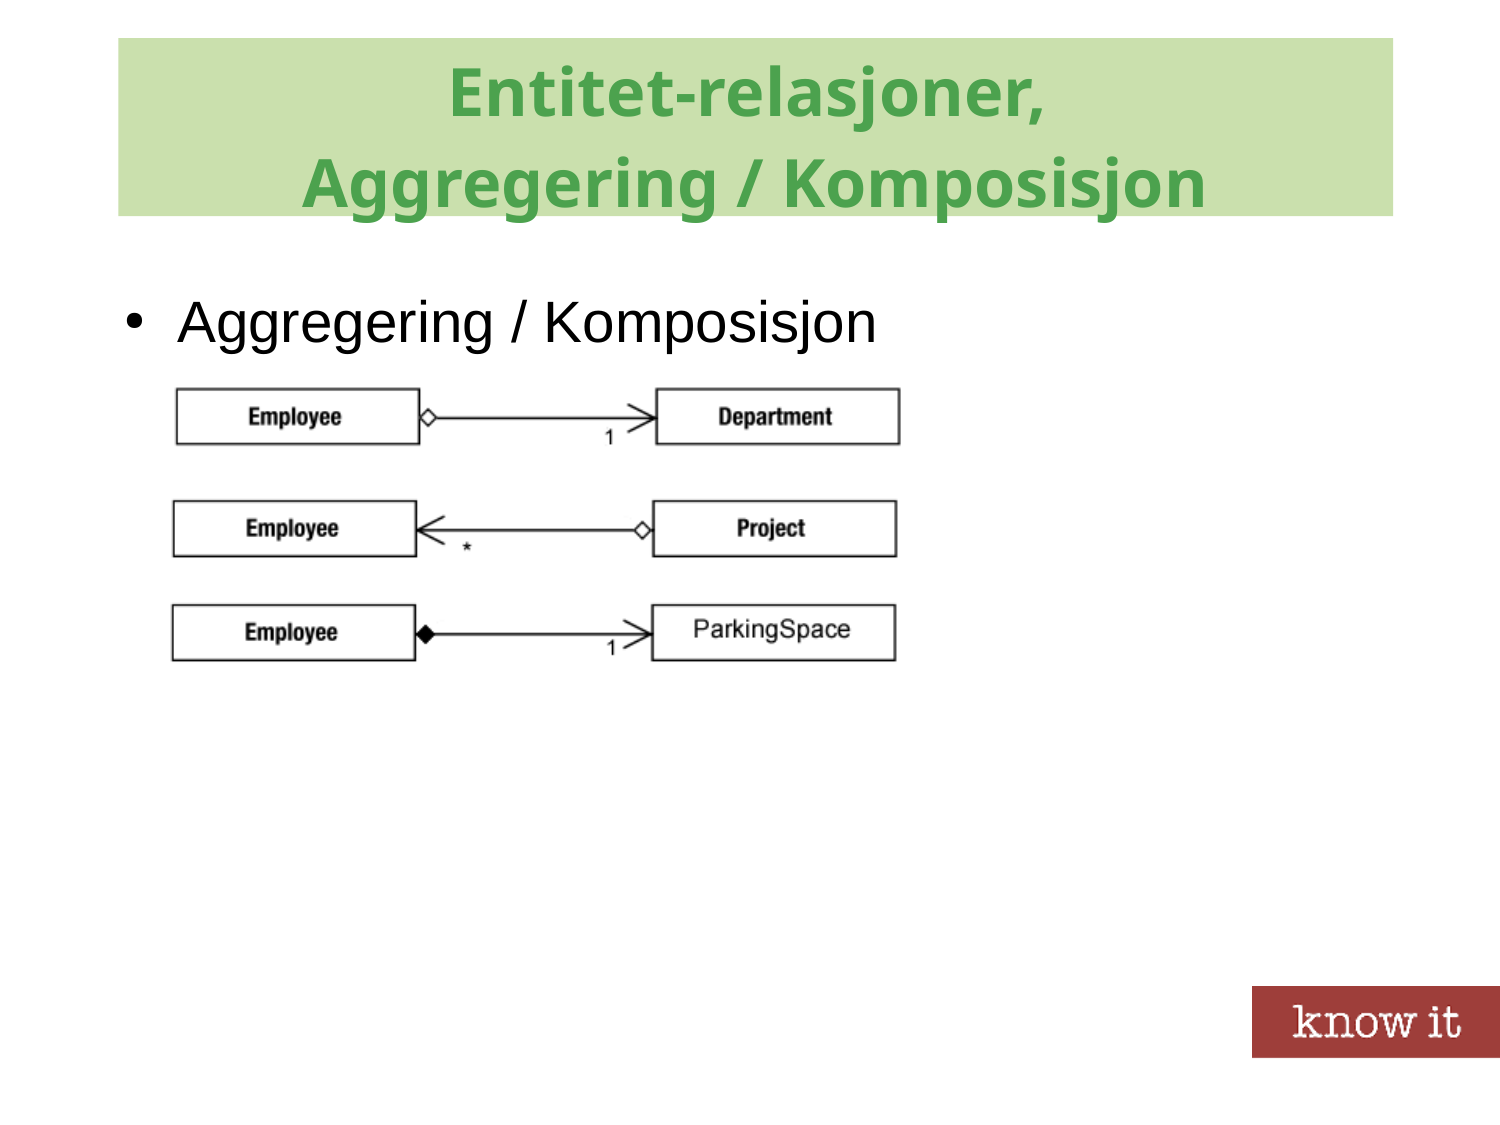

Entitet-relasjoner,
Aggregering / Komposisjon
# Aggregering / Komposisjon